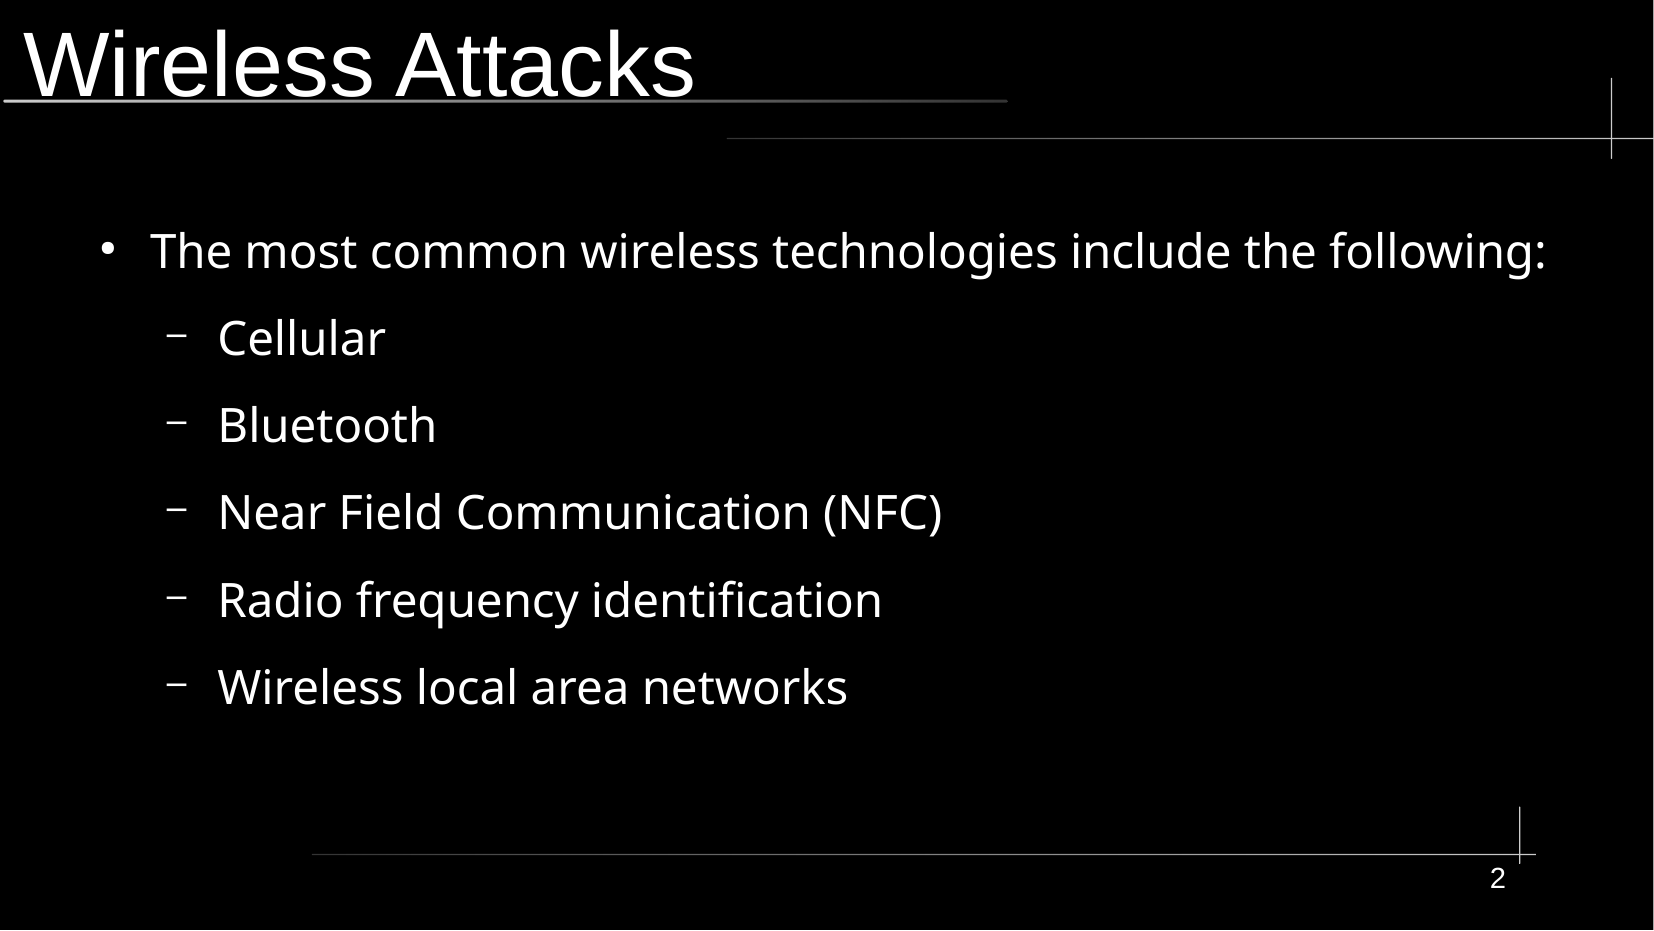

# Wireless Attacks
The most common wireless technologies include the following:
Cellular
Bluetooth
Near Field Communication (NFC)
Radio frequency identification
Wireless local area networks
2